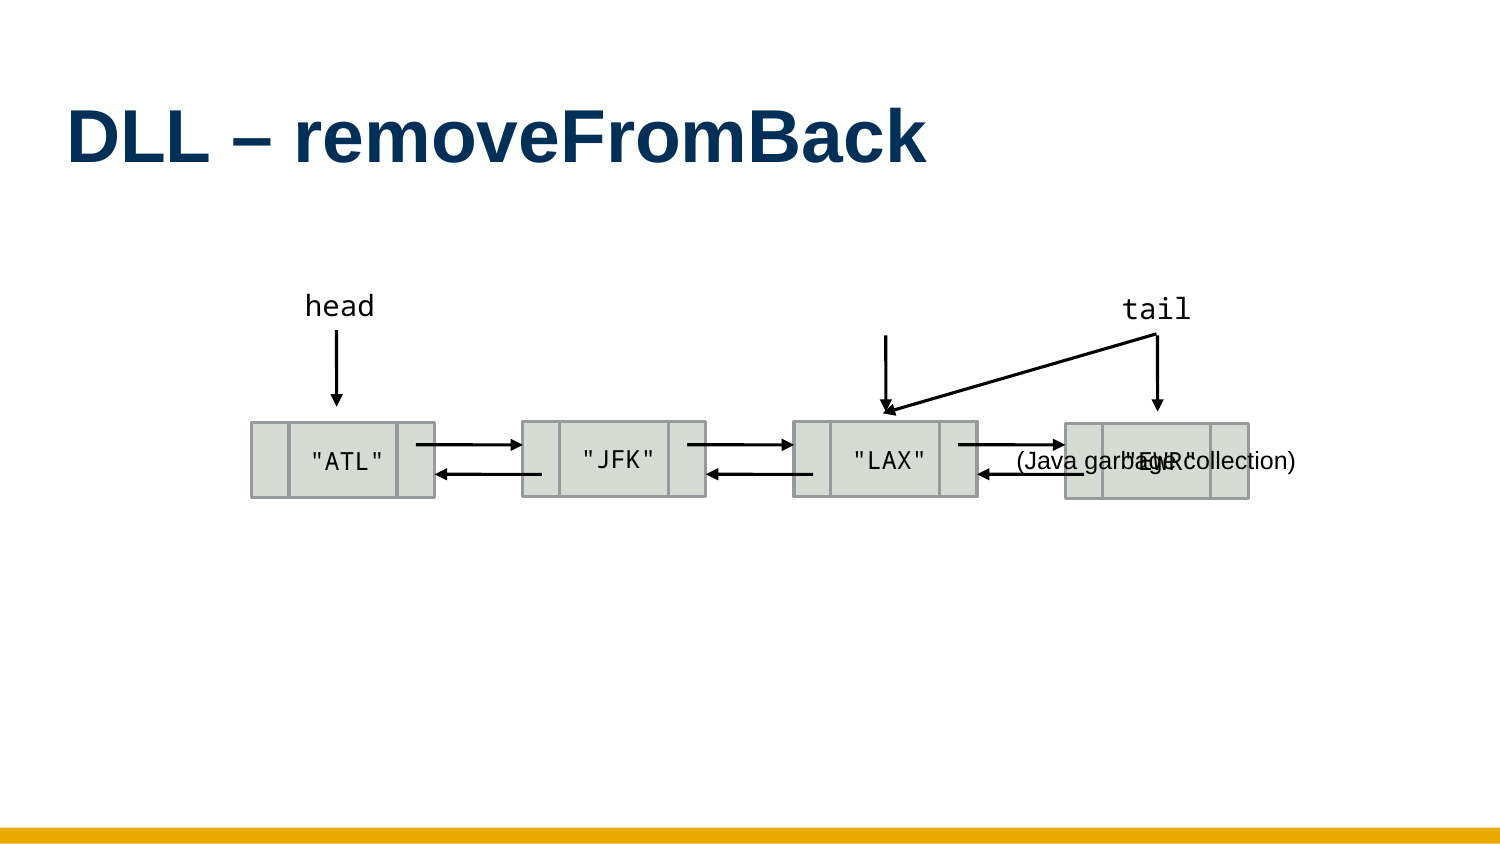

# DLL – removeFromBack
head
tail
"ATL"
"JFK"
"EWR"
"LAX"
(Java garbage collection)